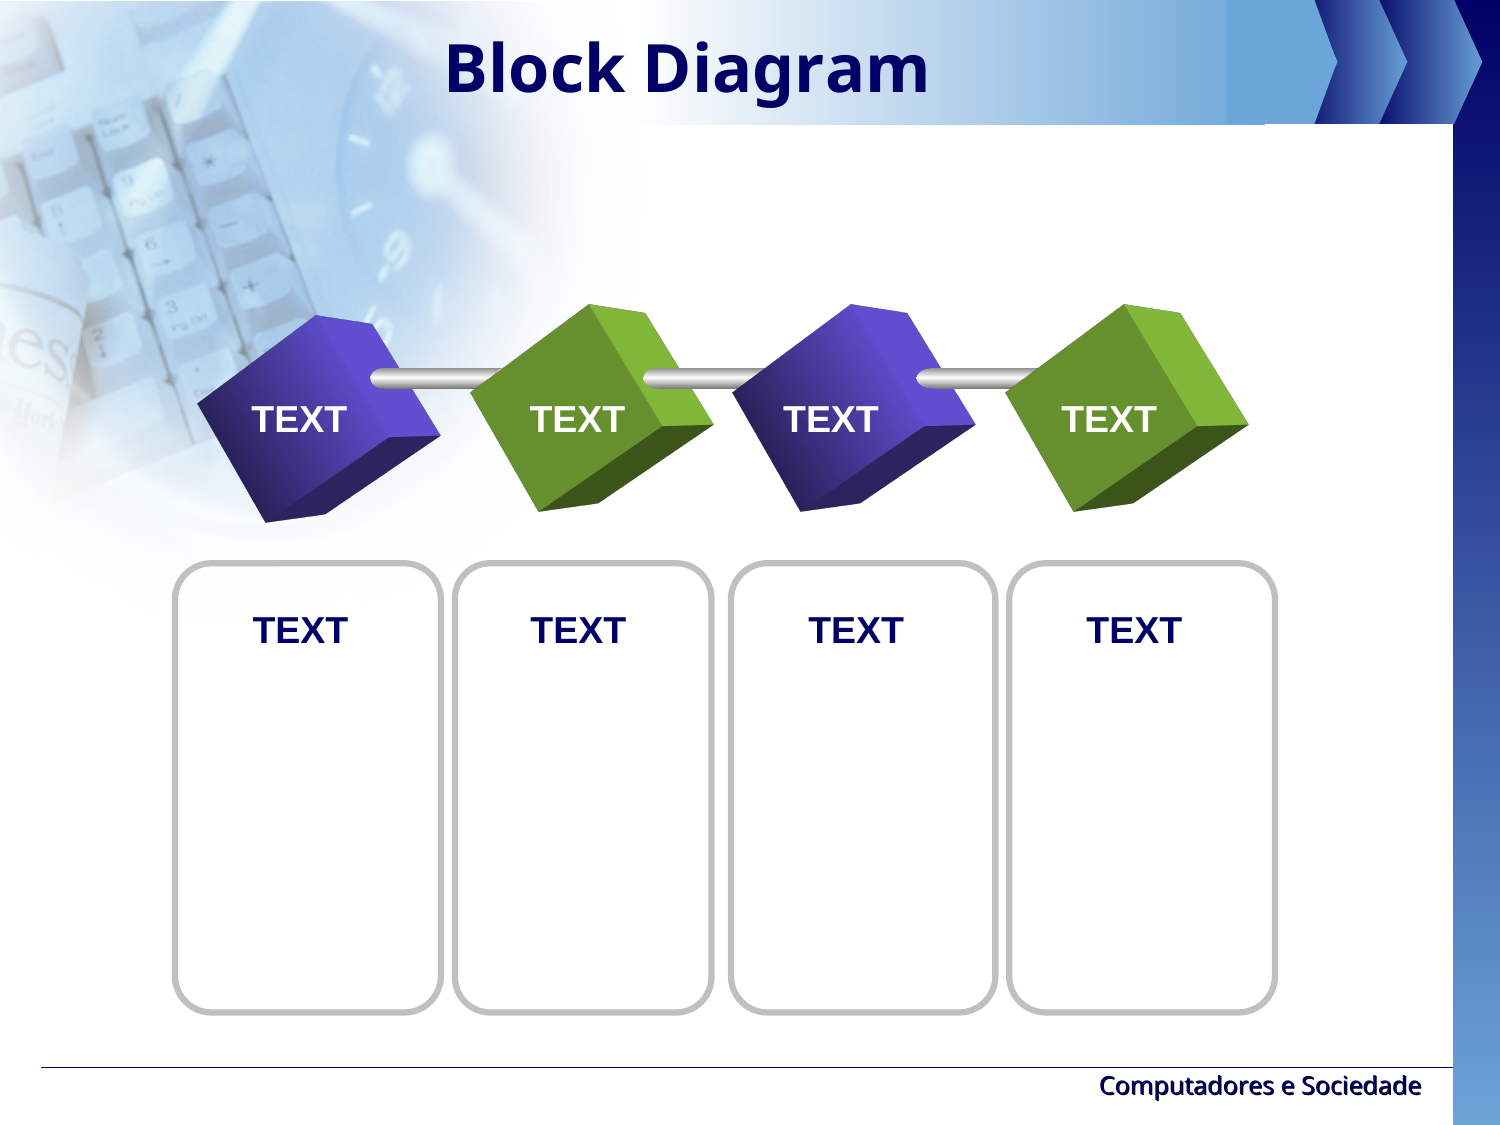

# Block Diagram
TEXT
TEXT
TEXT
TEXT
TEXT
TEXT
TEXT
TEXT